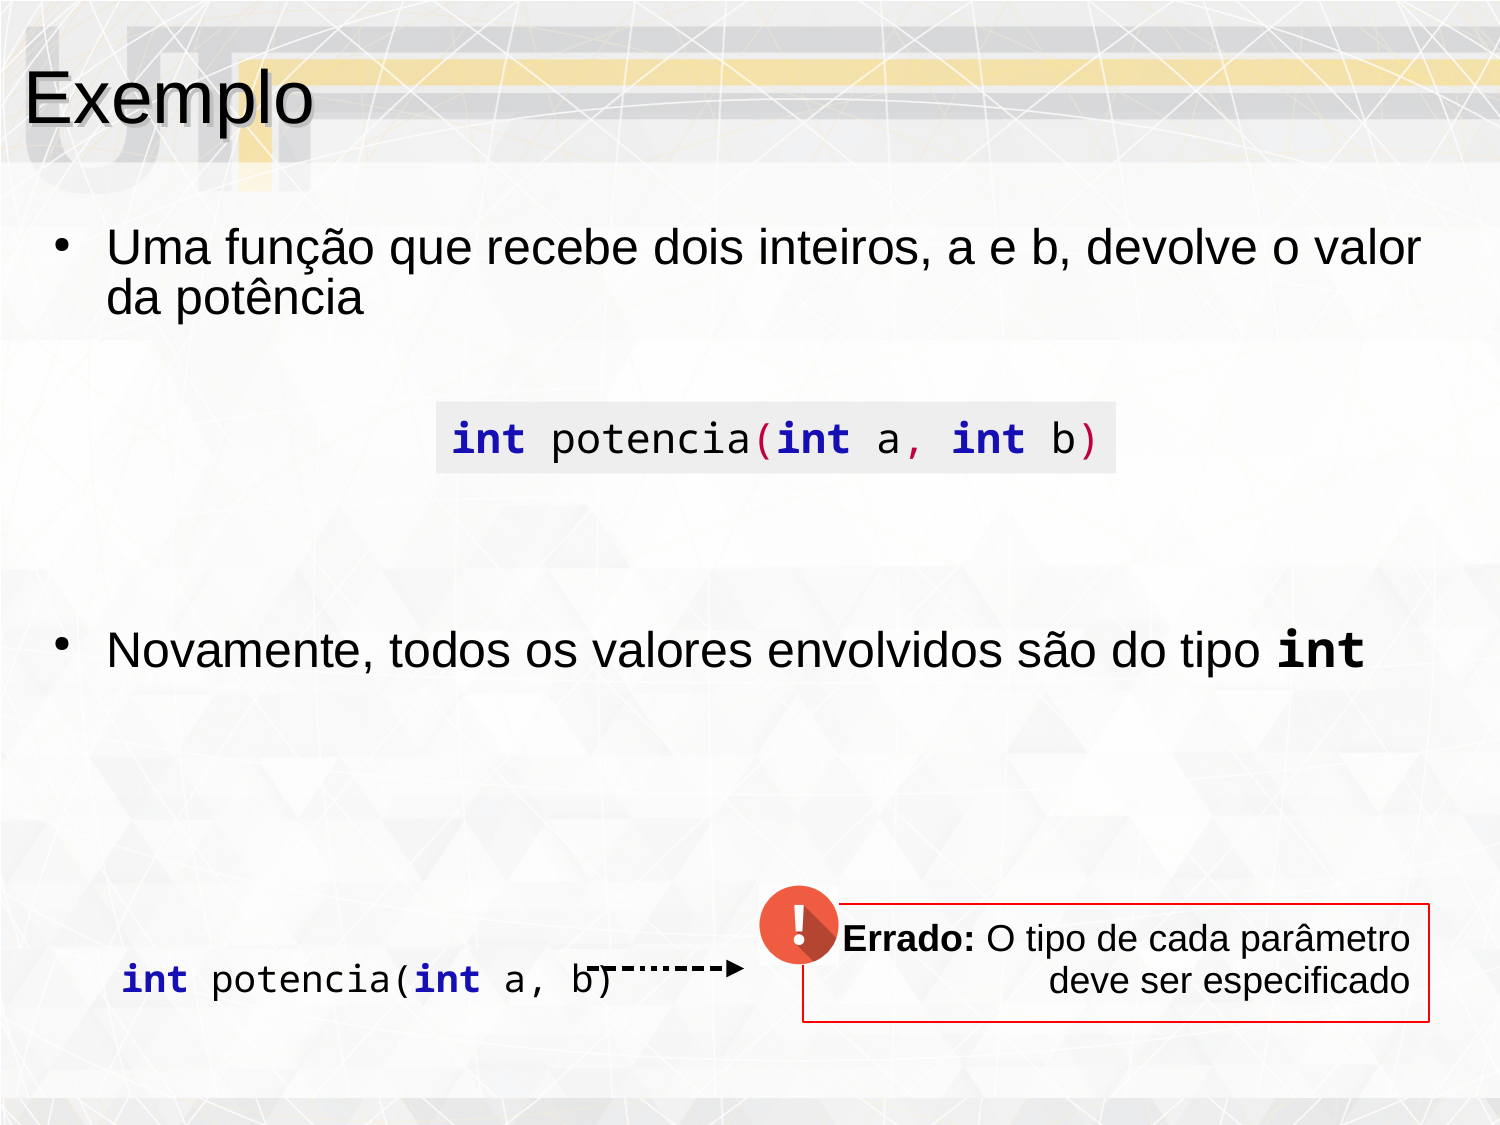

# Exemplo
Uma função que recebe dois inteiros, a e b, devolve o valor da potência
Novamente, todos os valores envolvidos são do tipo int
int potencia(int a, int b)
Errado: O tipo de cada parâmetro deve ser especificado
int potencia(int a, b)